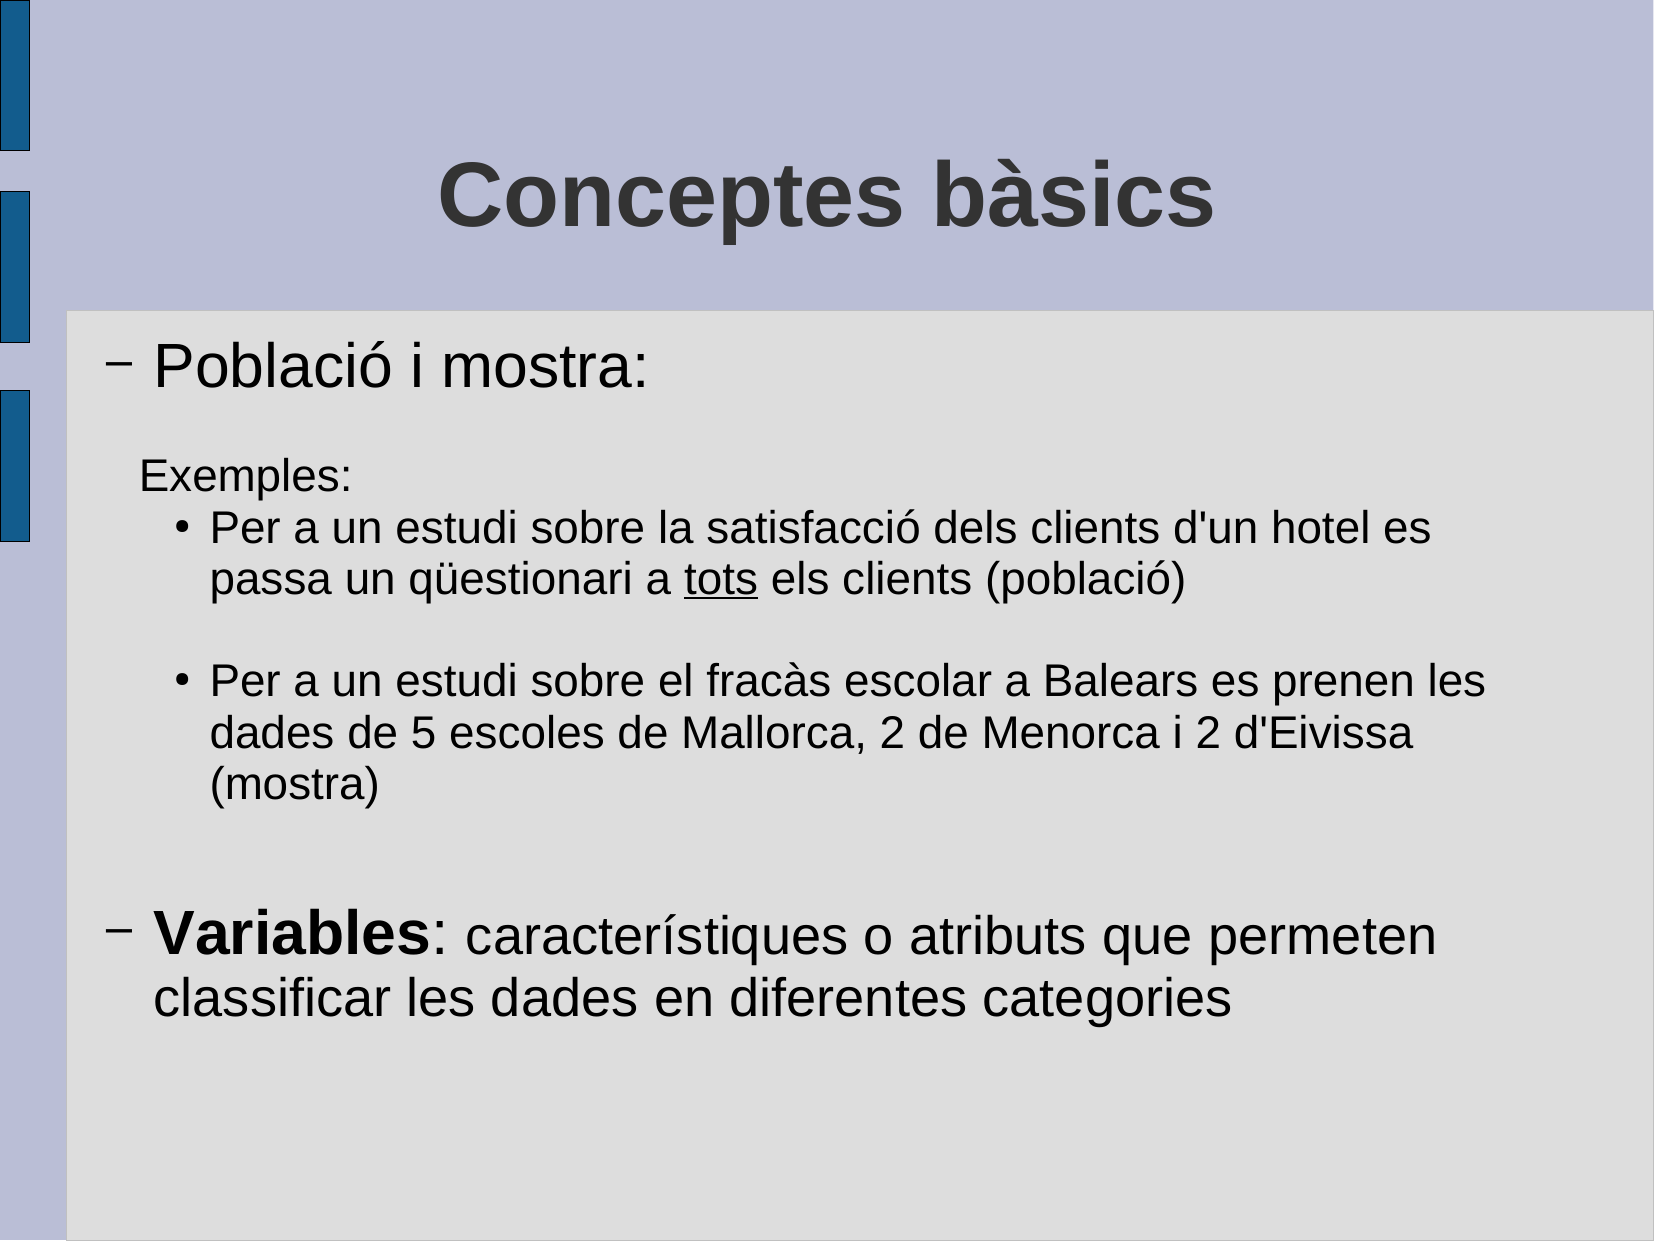

# Conceptes bàsics
Població i mostra:
Exemples:
Per a un estudi sobre la satisfacció dels clients d'un hotel es passa un qüestionari a tots els clients (població)
Per a un estudi sobre el fracàs escolar a Balears es prenen les dades de 5 escoles de Mallorca, 2 de Menorca i 2 d'Eivissa (mostra)
Variables: característiques o atributs que permeten classificar les dades en diferentes categories